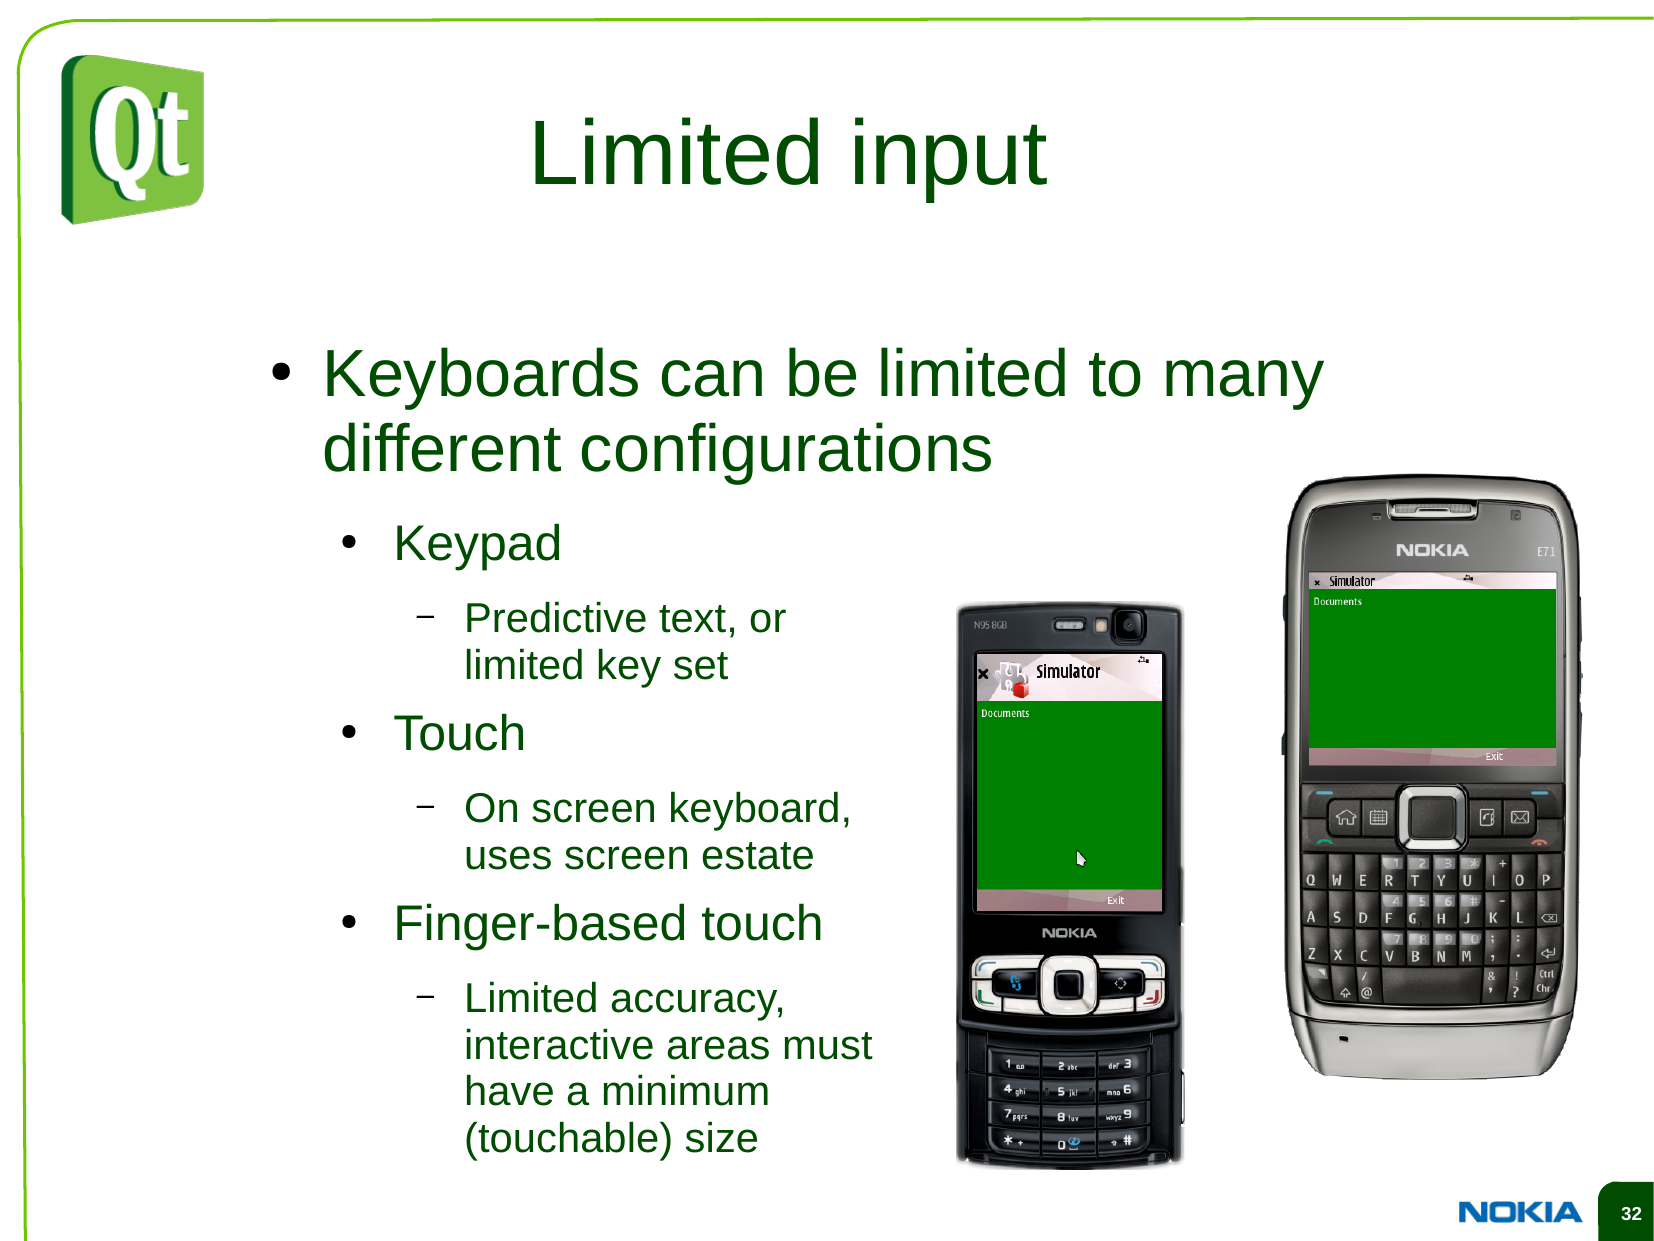

# Limited input
Keyboards can be limited to many different configurations
Keypad
Predictive text, or
limited key set
Touch
On screen keyboard,
uses screen estate
Finger-based touch
Limited accuracy,
interactive areas must
have a minimum
(touchable) size